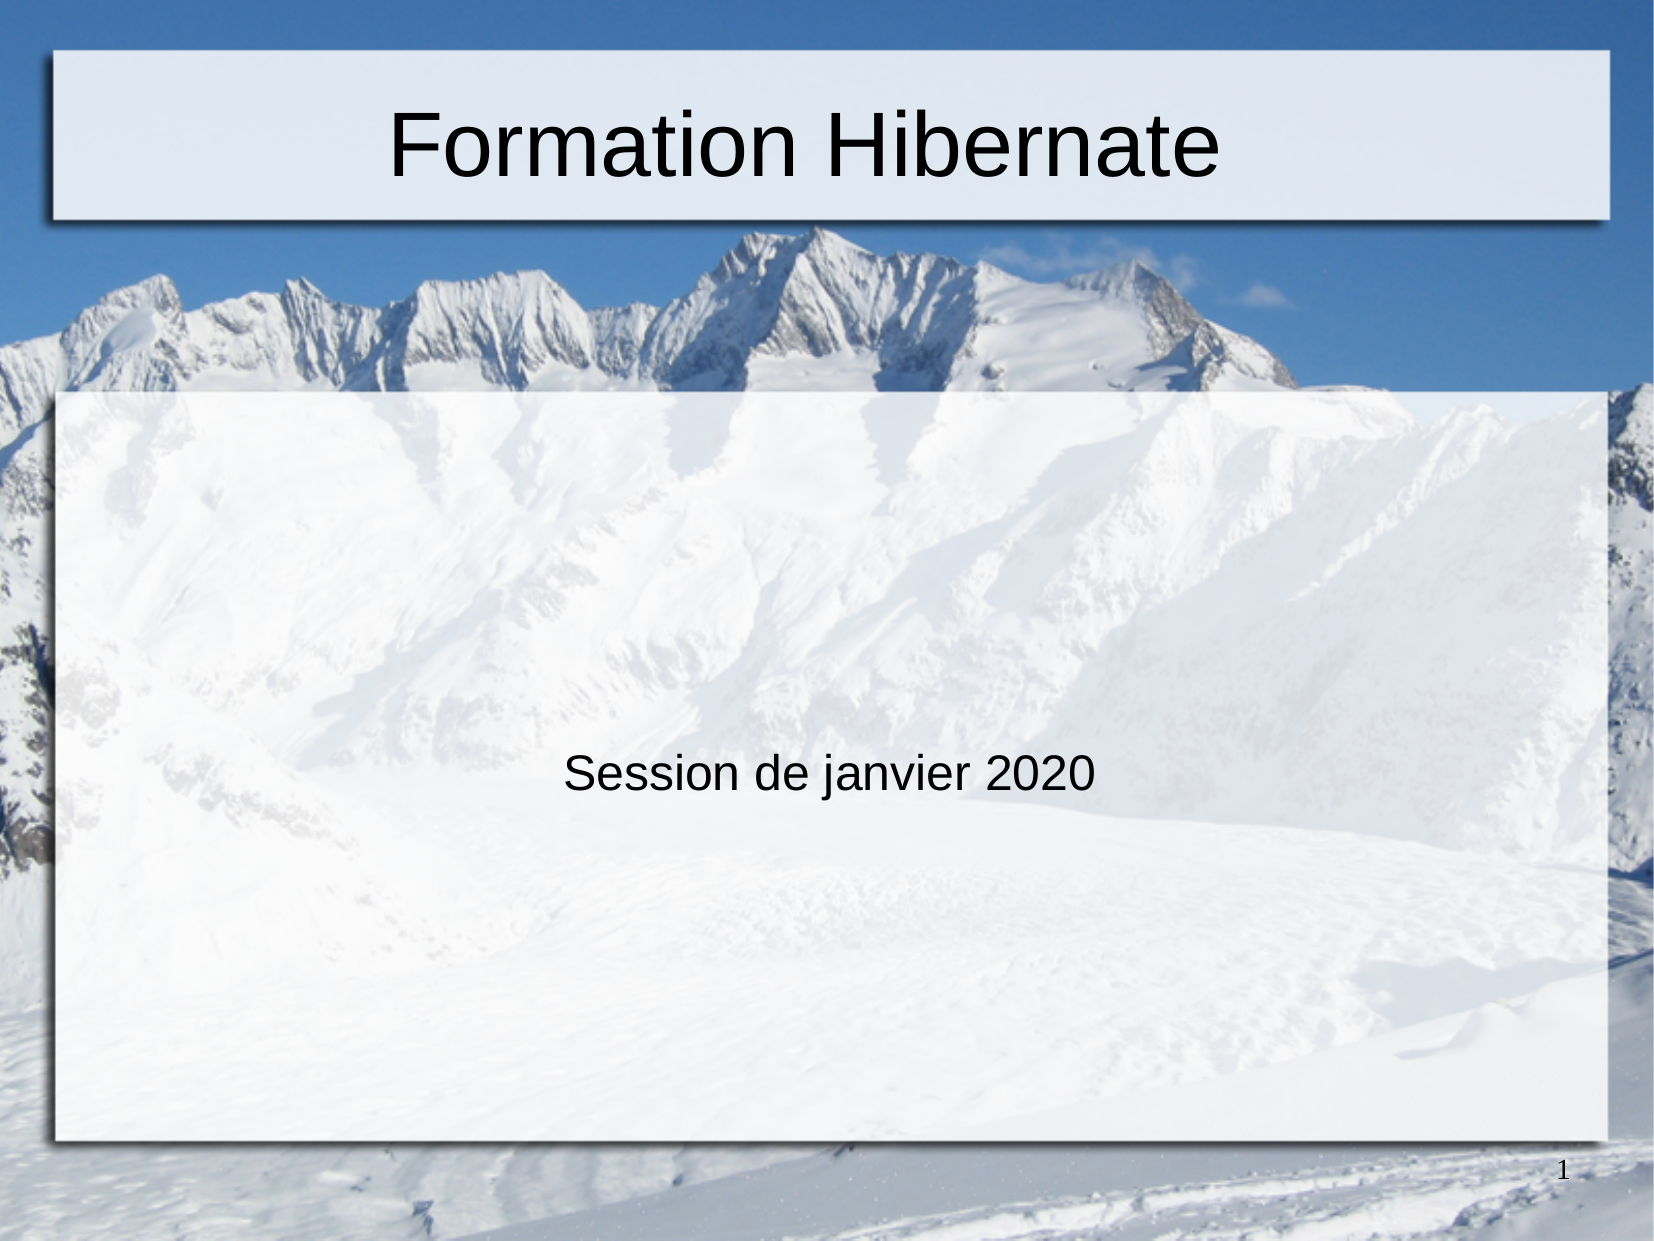

# Formation Hibernate
Session de janvier 2020
1